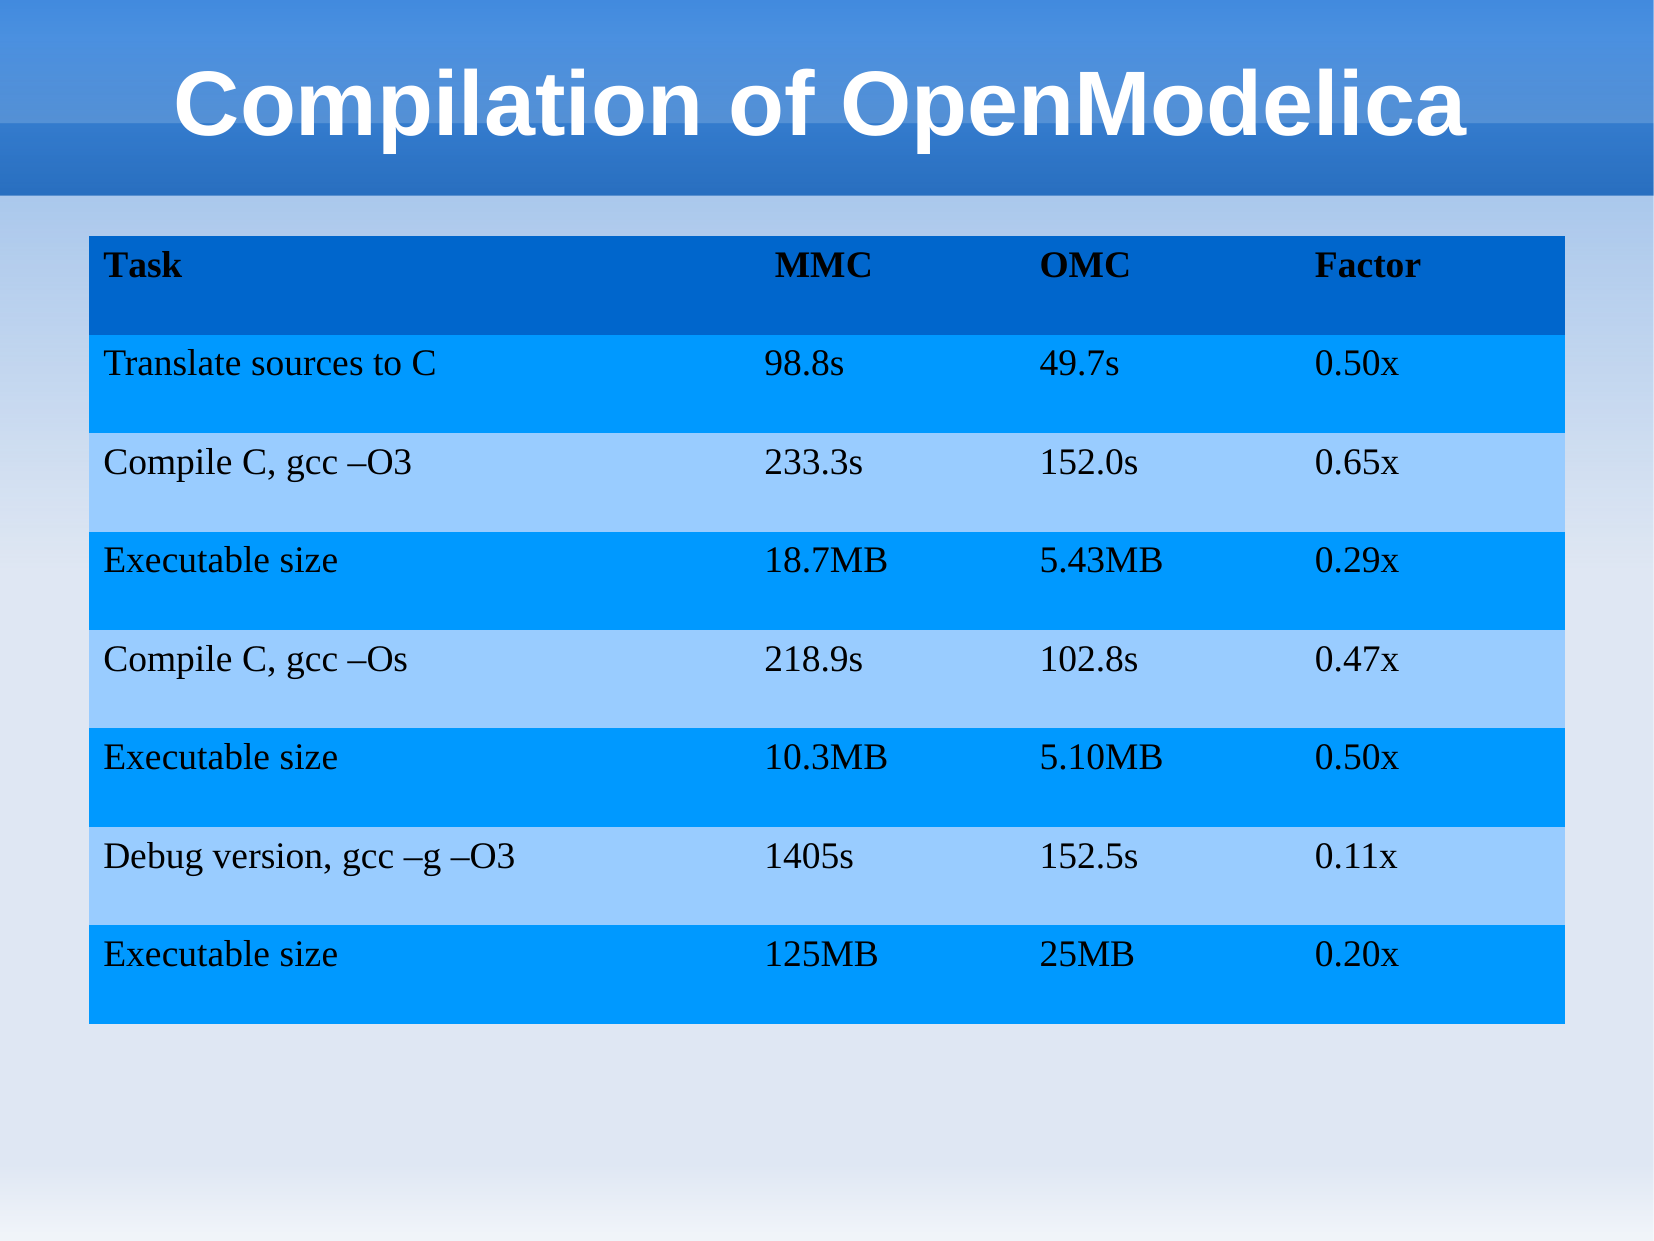

# Compilation of OpenModelica
| Task | MMC | OMC | Factor |
| --- | --- | --- | --- |
| Translate sources to C | 98.8s | 49.7s | 0.50x |
| Compile C, gcc –O3 | 233.3s | 152.0s | 0.65x |
| Executable size | 18.7MB | 5.43MB | 0.29x |
| Compile C, gcc –Os | 218.9s | 102.8s | 0.47x |
| Executable size | 10.3MB | 5.10MB | 0.50x |
| Debug version, gcc –g –O3 | 1405s | 152.5s | 0.11x |
| Executable size | 125MB | 25MB | 0.20x |